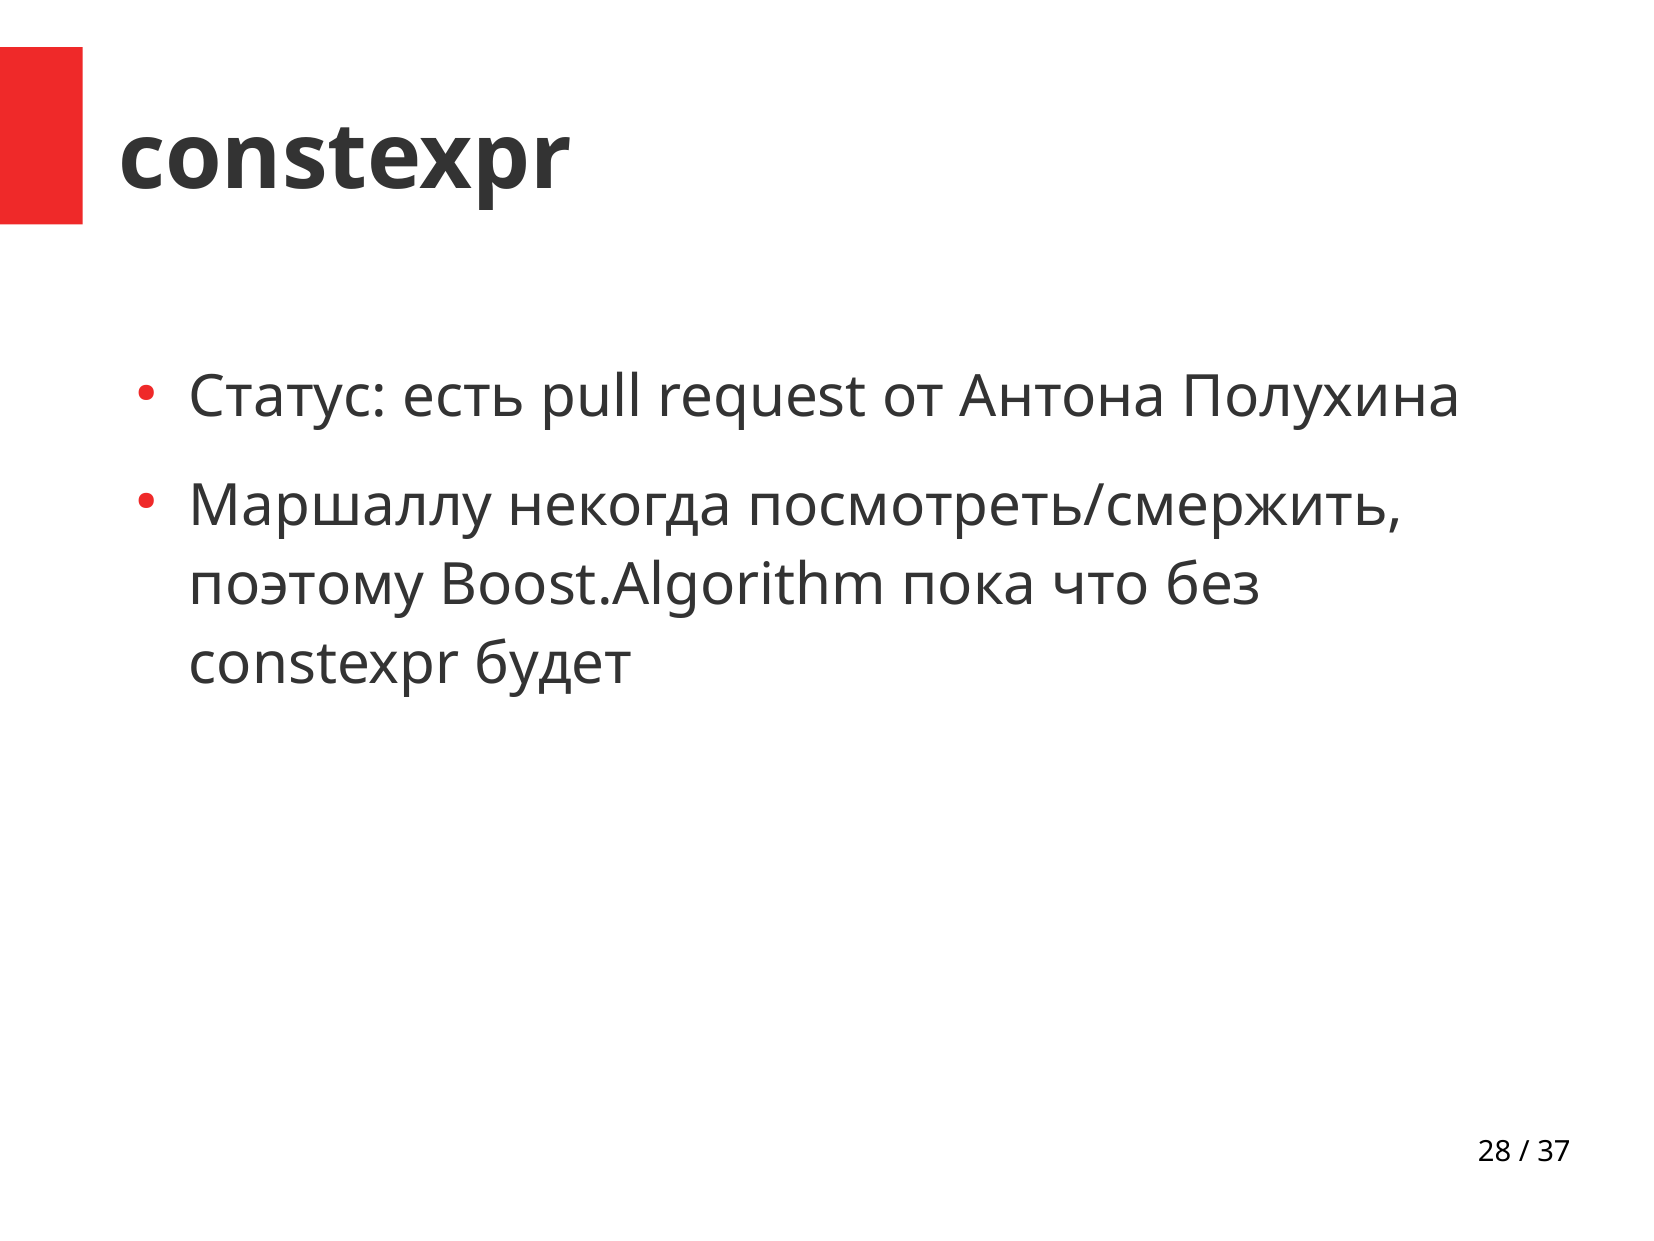

# constexpr
Статус: есть pull request от Антона Полухина
Маршаллу некогда посмотреть/смержить, поэтому Boost.Algorithm пока что без constexpr будет
28